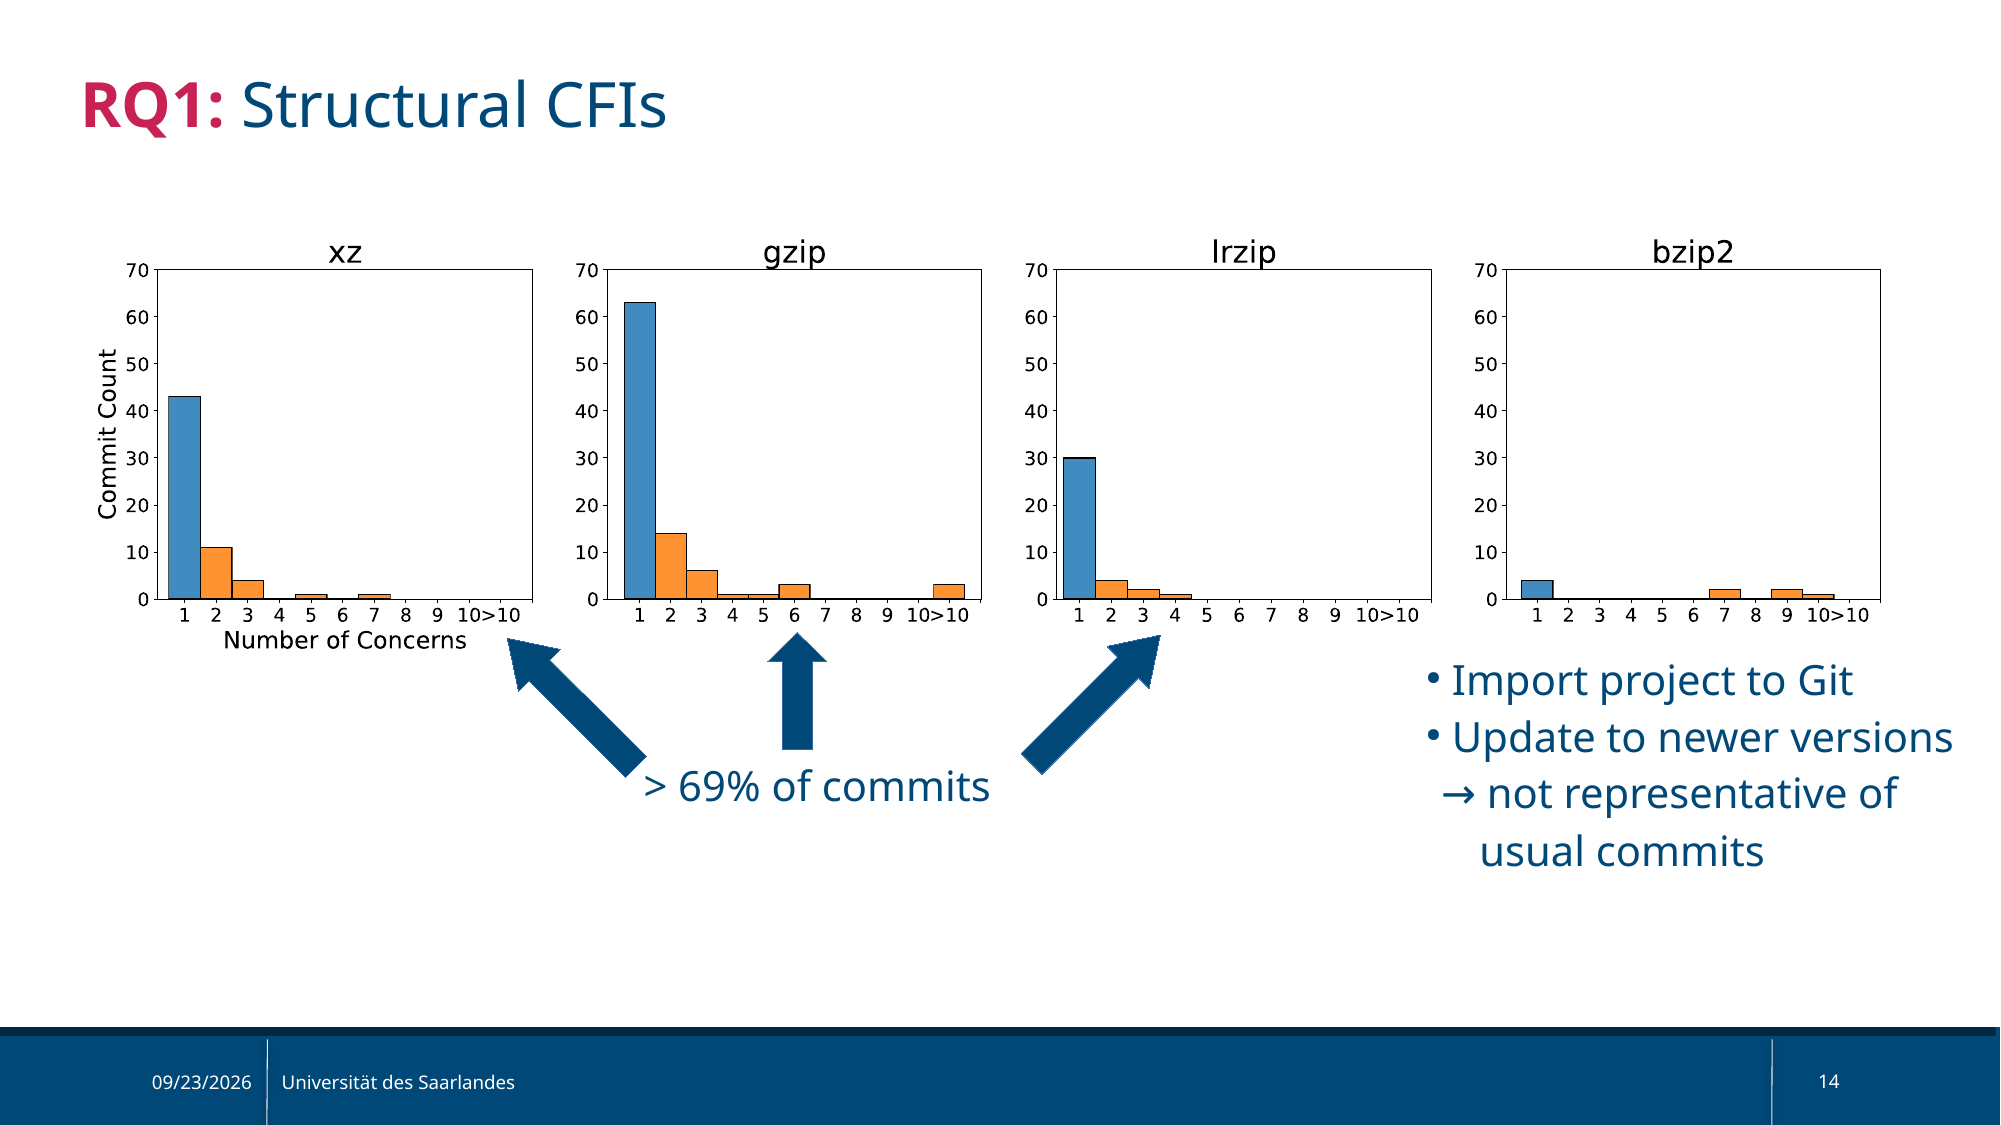

RQ1: Structural CFIs
#
 Import project to Git
 Update to newer versions
→ not representative of usual commits
> 69% of commits
Universität des Saarlandes